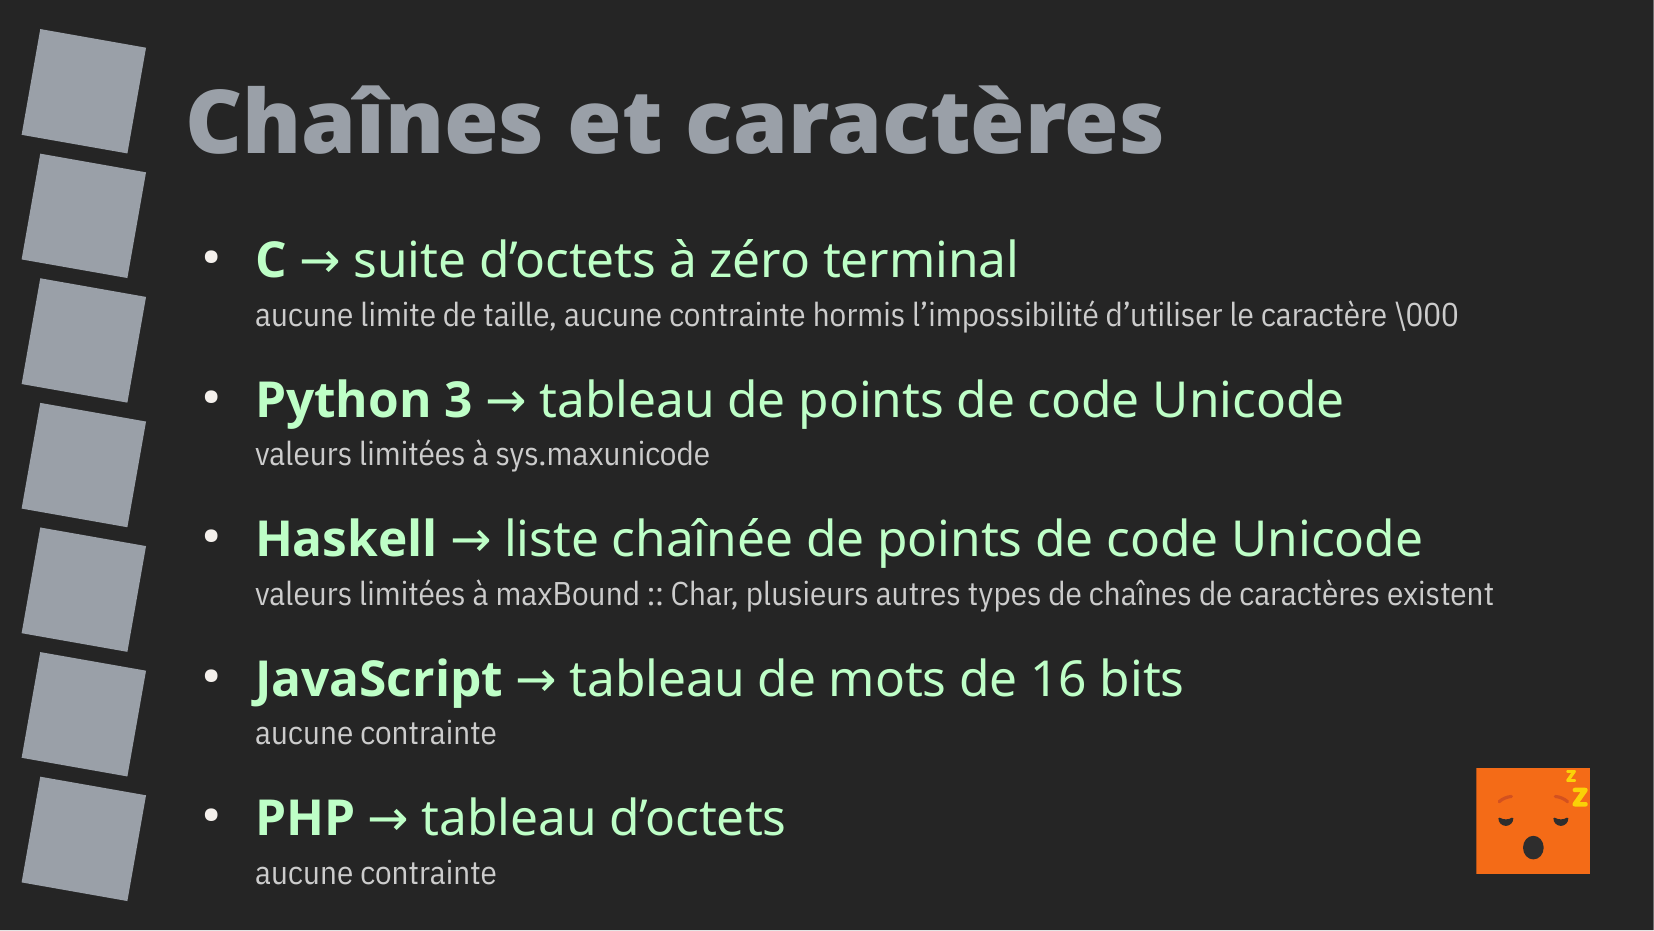

# Chaînes et caractères
C → suite d’octets à zéro terminal
aucune limite de taille, aucune contrainte hormis l’impossibilité d’utiliser le caractère \000
Python 3 → tableau de points de code Unicode
valeurs limitées à sys.maxunicode
Haskell → liste chaînée de points de code Unicode
valeurs limitées à maxBound :: Char, plusieurs autres types de chaînes de caractères existent
JavaScript → tableau de mots de 16 bits
aucune contrainte
PHP → tableau d’octets
aucune contrainte